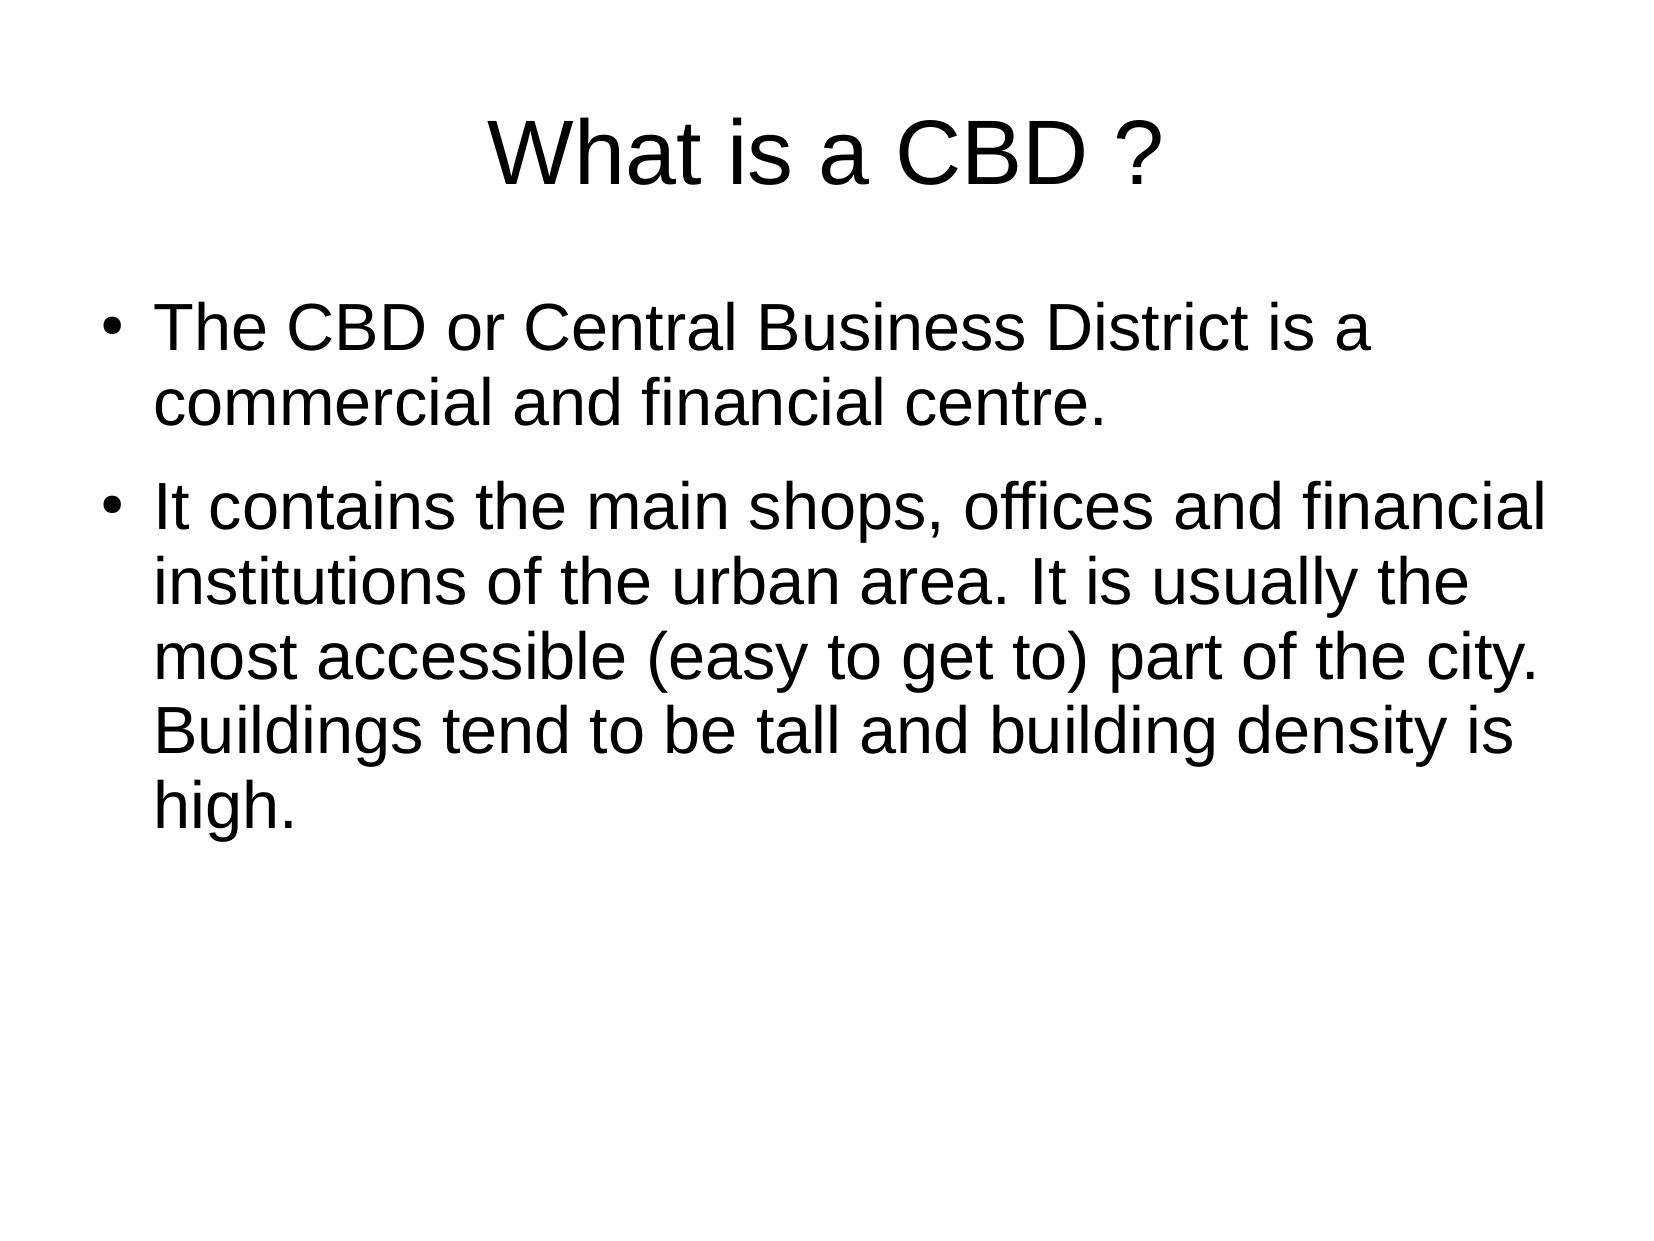

# What is a CBD ?
The CBD or Central Business District is a commercial and financial centre.
It contains the main shops, offices and financial institutions of the urban area. It is usually the most accessible (easy to get to) part of the city. Buildings tend to be tall and building density is high.